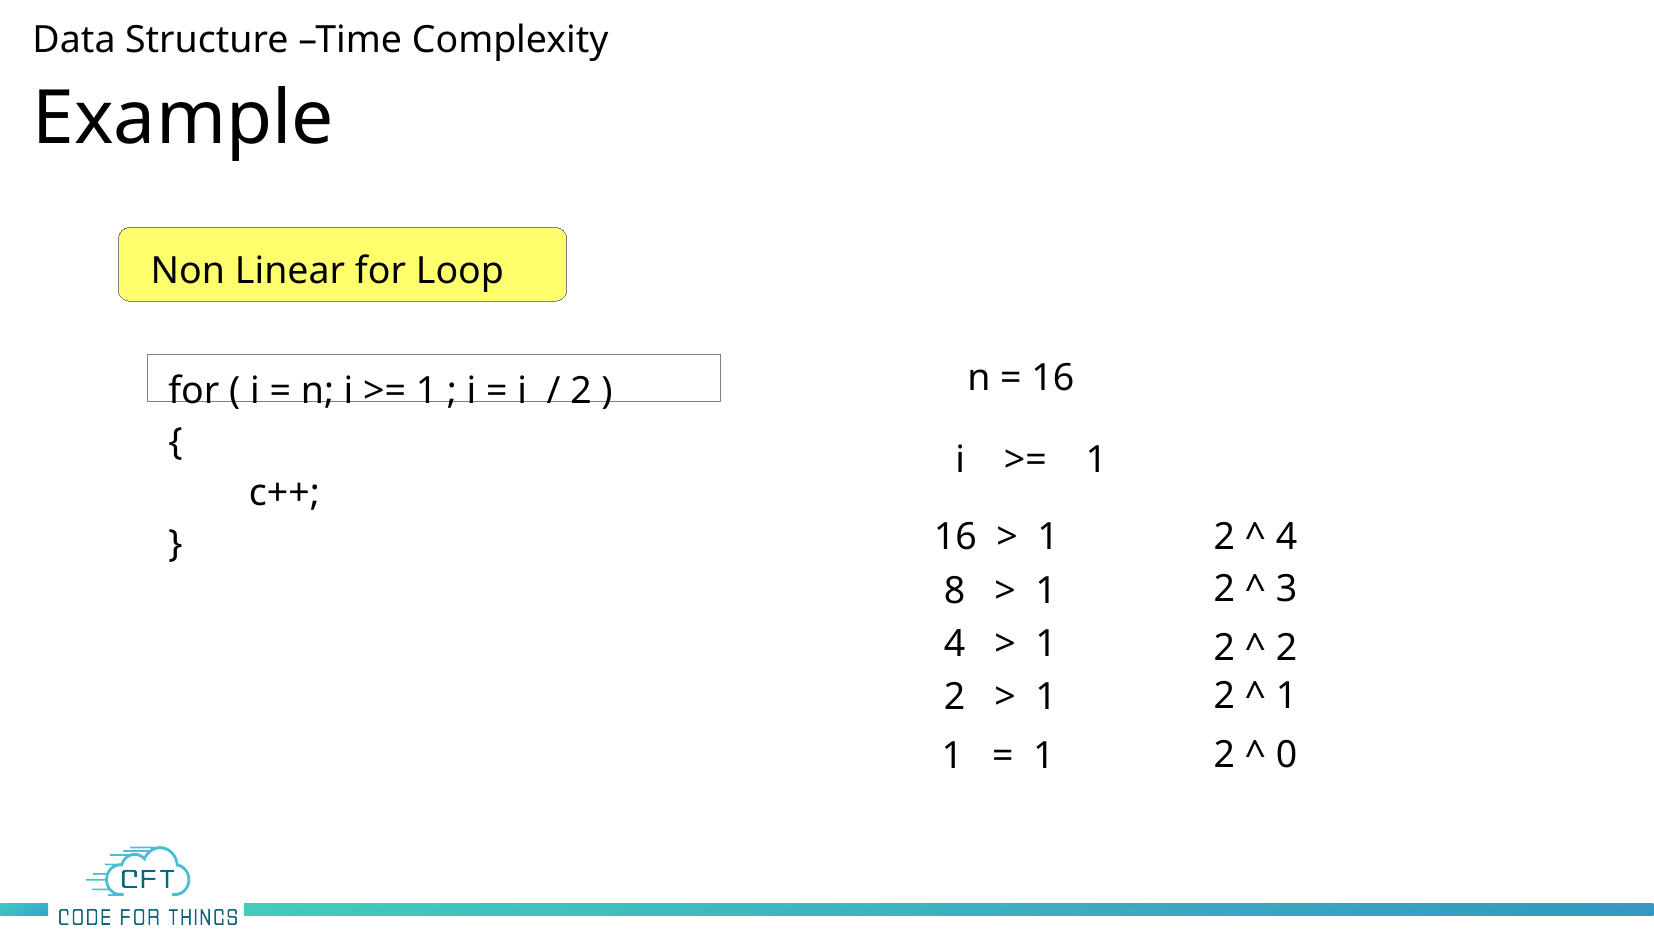

# Data Structure –Time Complexity Example
Non Linear for Loop
 n = 16
for ( i = n; i >= 1 ; i = i / 2 )
{
 c++;
}
 i >= 1
2 ^ 4
 16 > 1
2 ^ 3
 8 > 1
 4 > 1
2 ^ 2
2 ^ 1
 2 > 1
2 ^ 0
 1 = 1